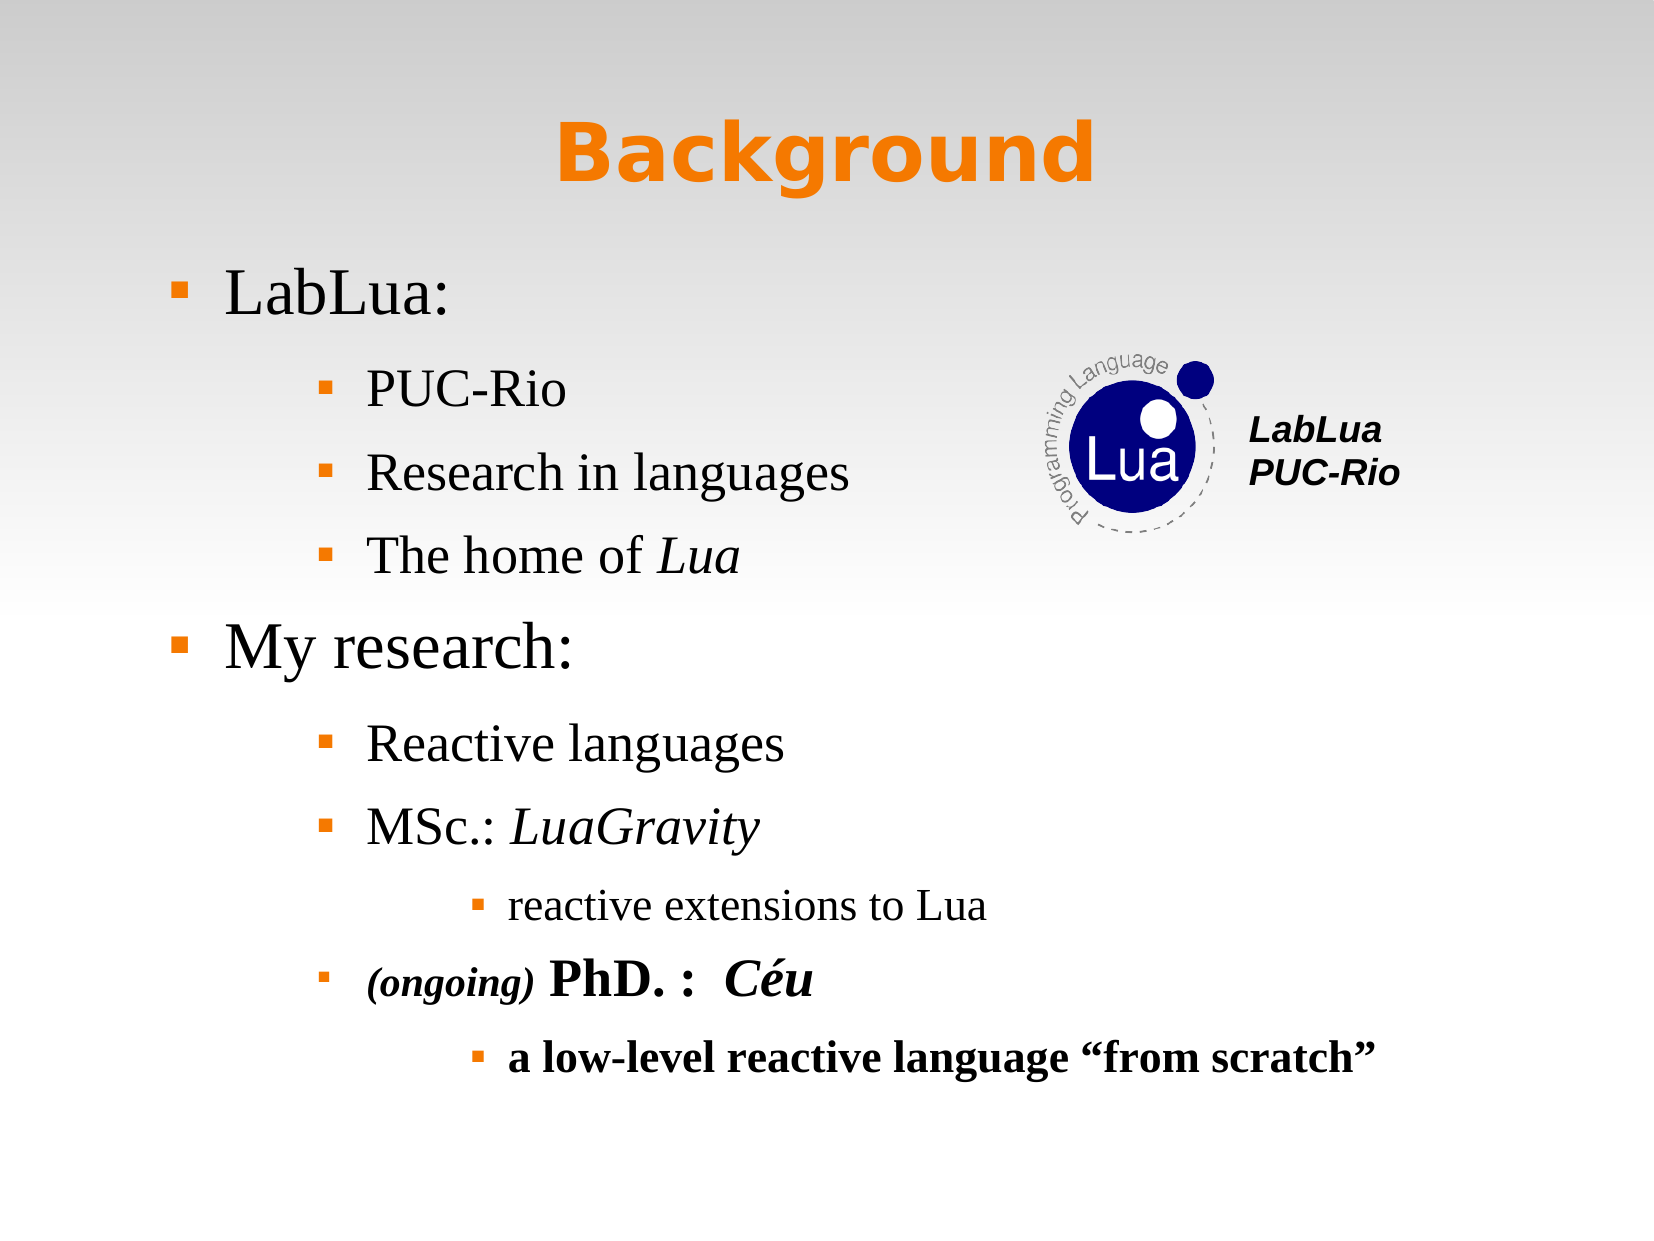

# Background
LabLua:
PUC-Rio
Research in languages
The home of Lua
My research:
Reactive languages
MSc.: LuaGravity
reactive extensions to Lua
(ongoing) PhD. : Céu
a low-level reactive language “from scratch”
LabLua
PUC-Rio